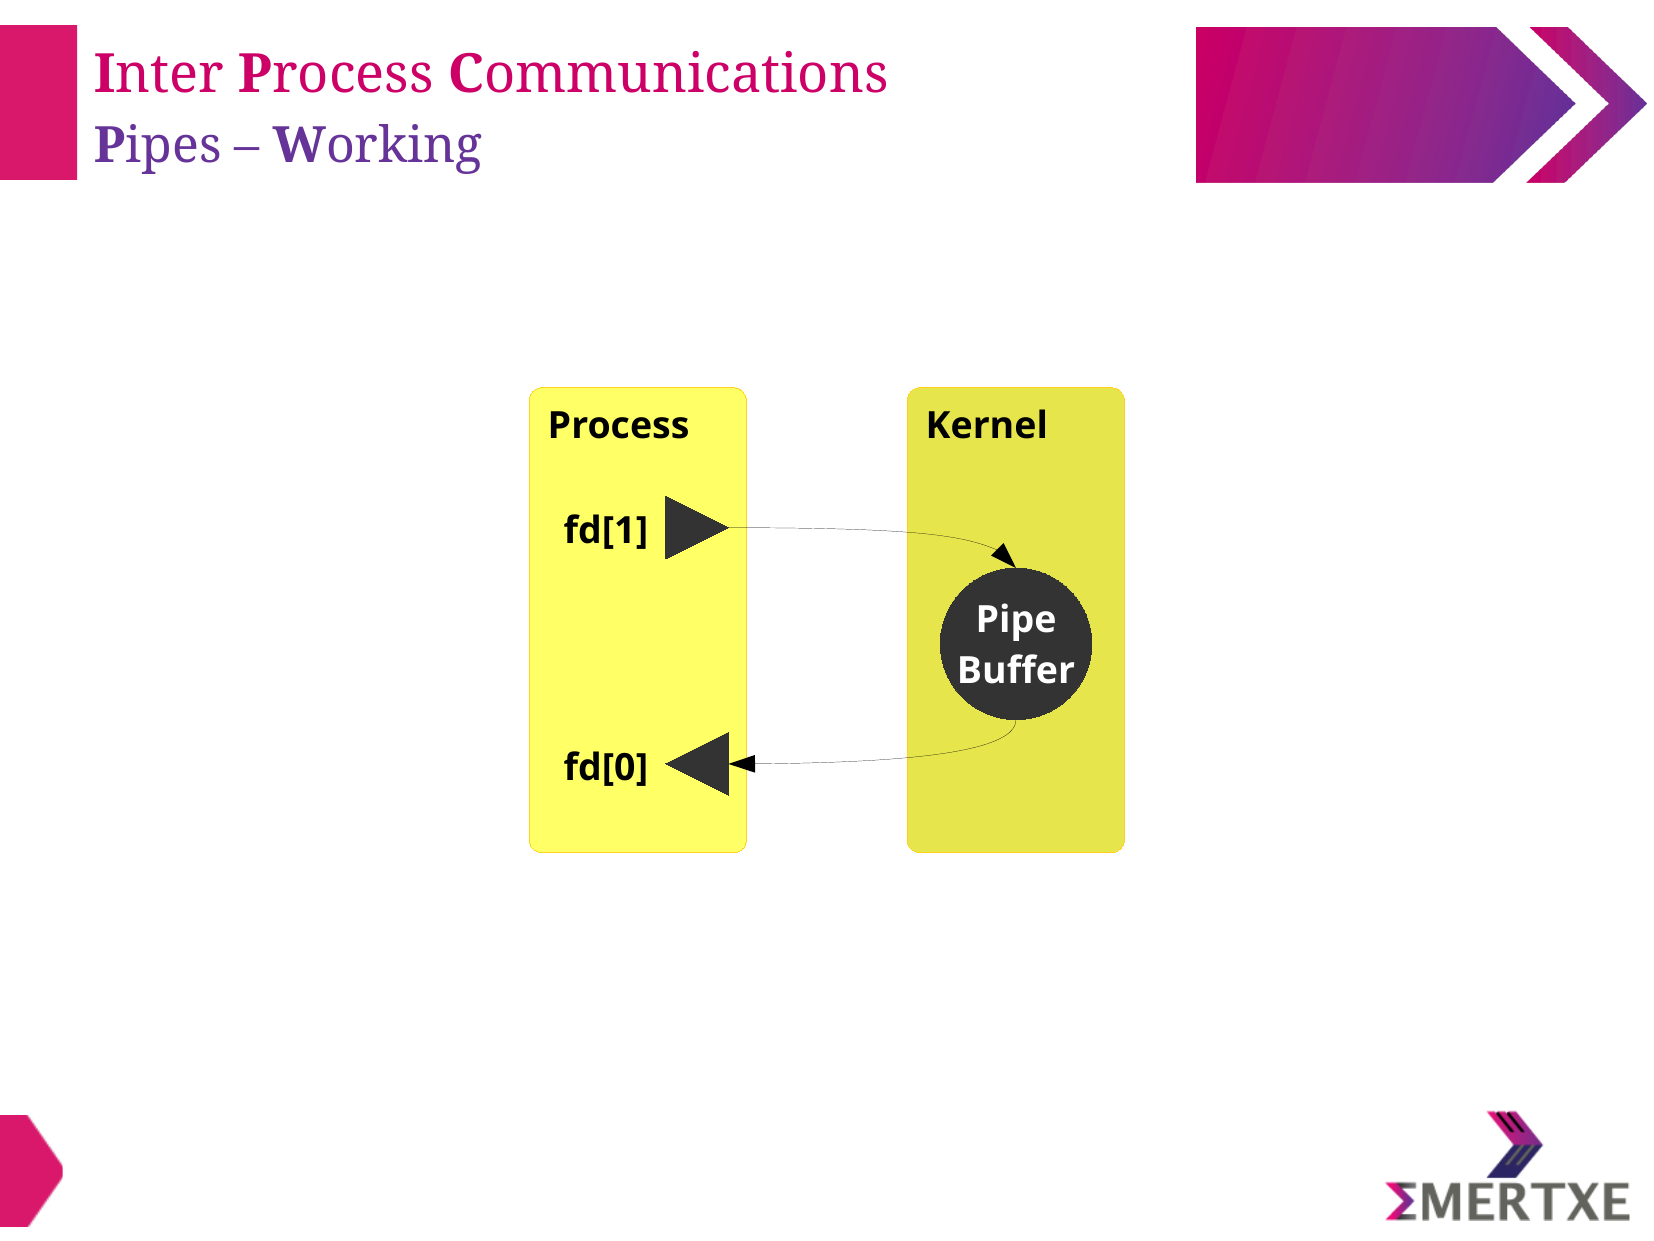

# Inter Process Communications Pipes – Working
Process
Kernel
fd[1]
Pipe
Buffer
fd[0]